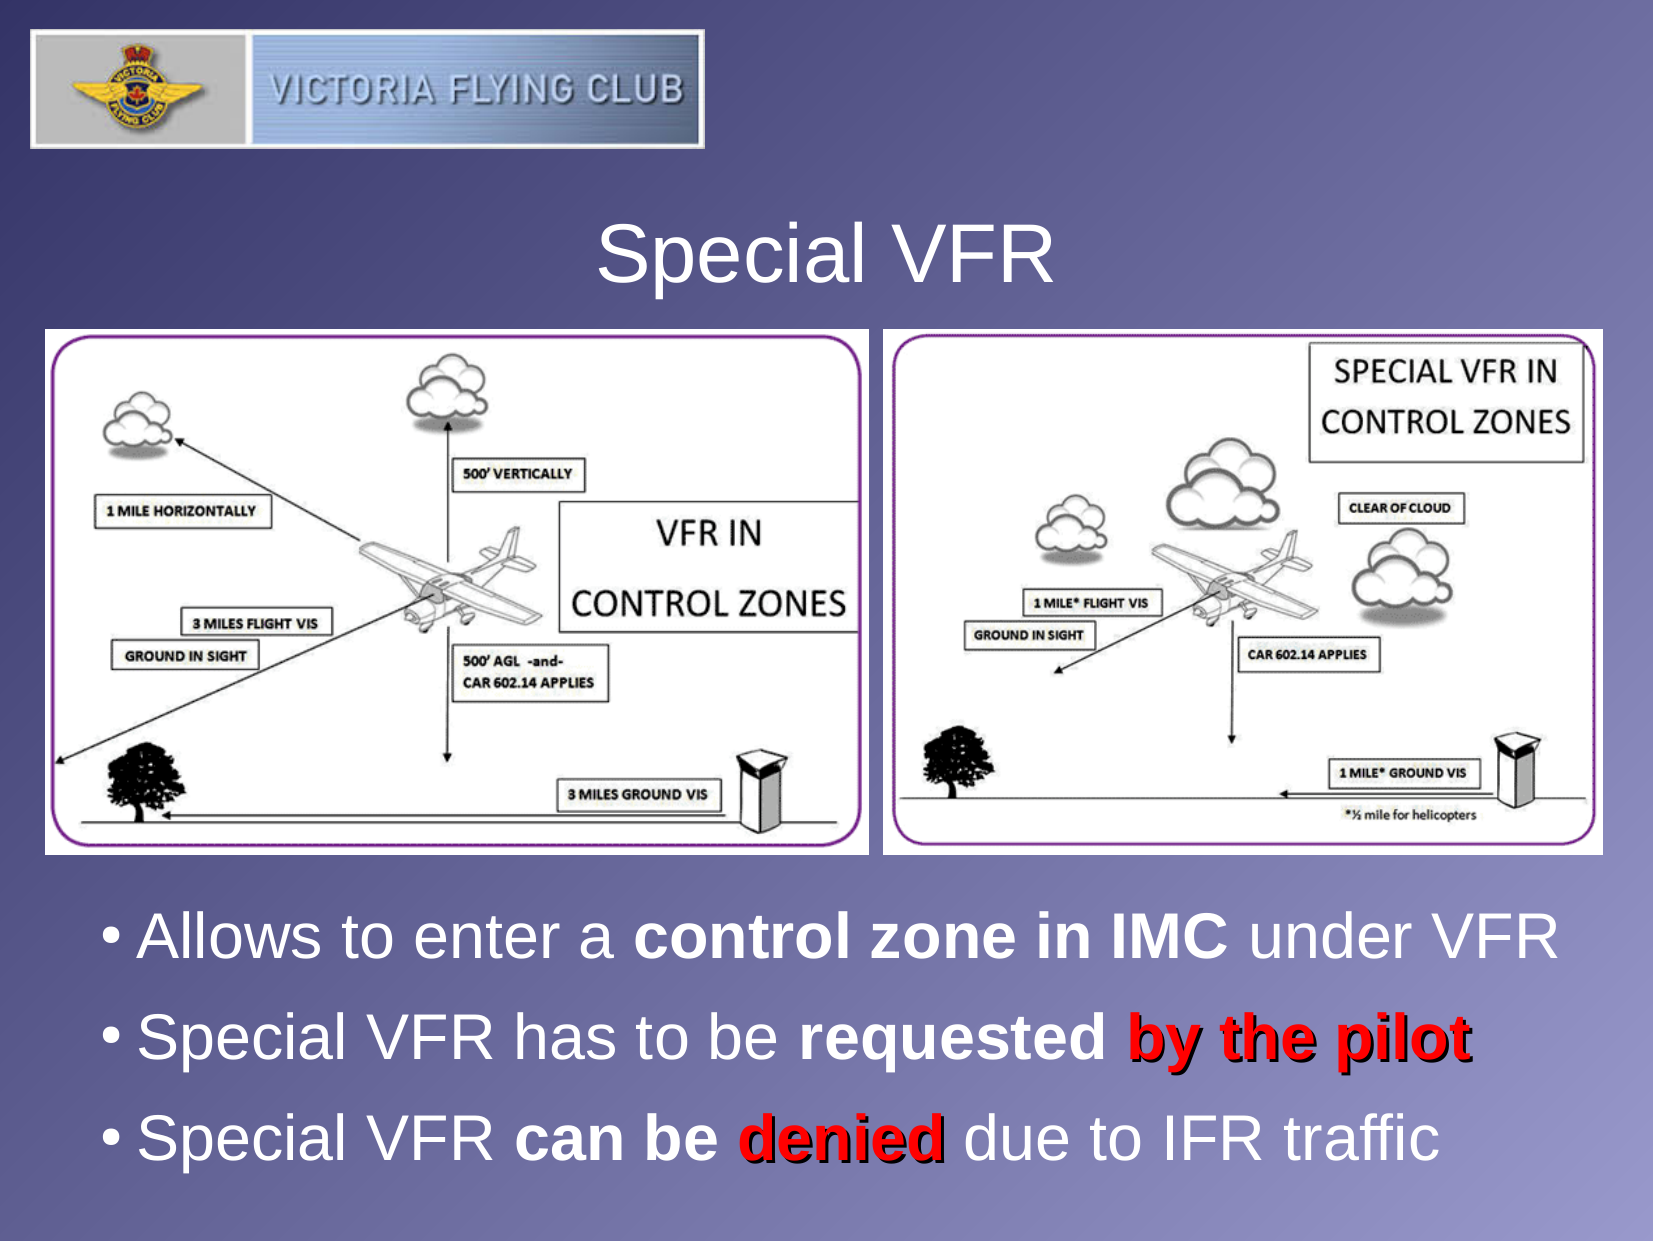

# Special VFR
Allows to enter a control zone in IMC under VFR
Special VFR has to be requested by the pilot
Special VFR can be denied due to IFR traffic